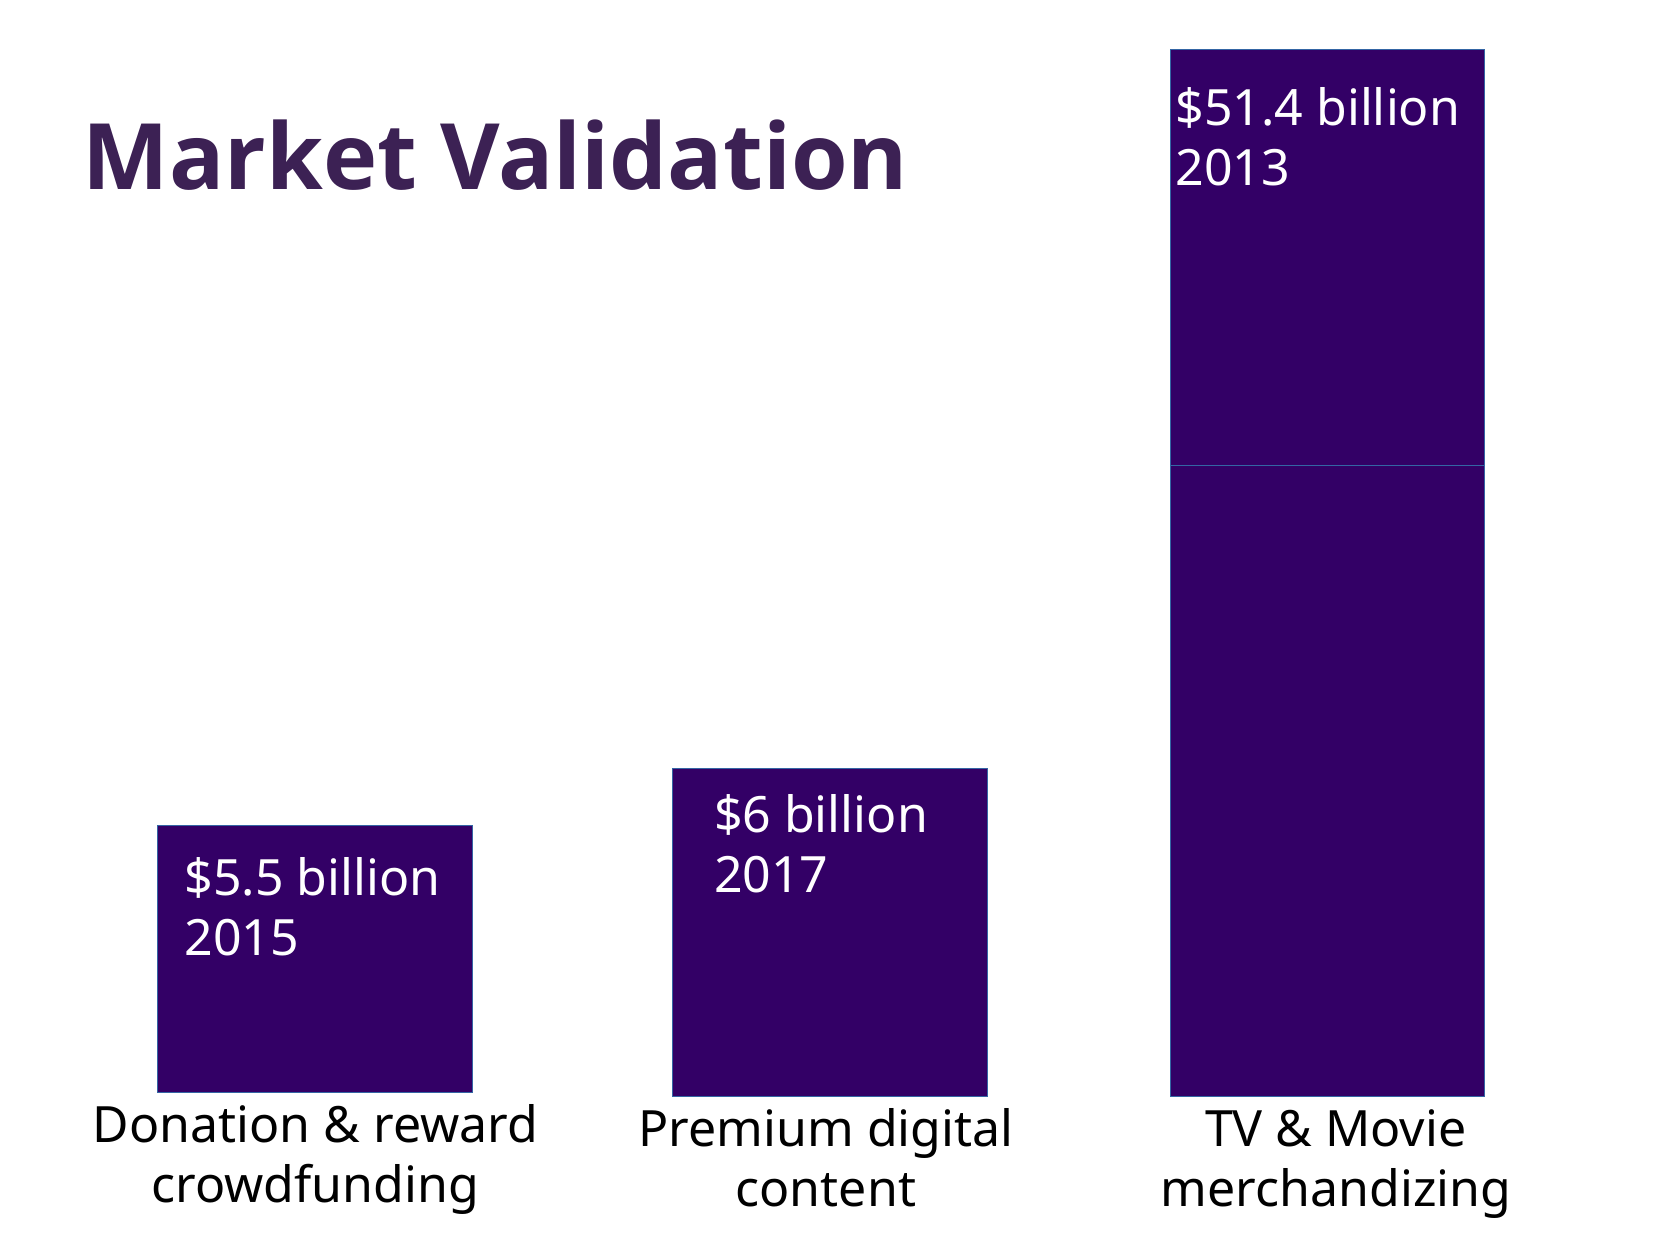

Market Validation
$51.4 billion
2013
$6 billion
2017
$5.5 billion
2015
Donation & reward crowdfunding
Premium digital content
TV & Movie merchandizing